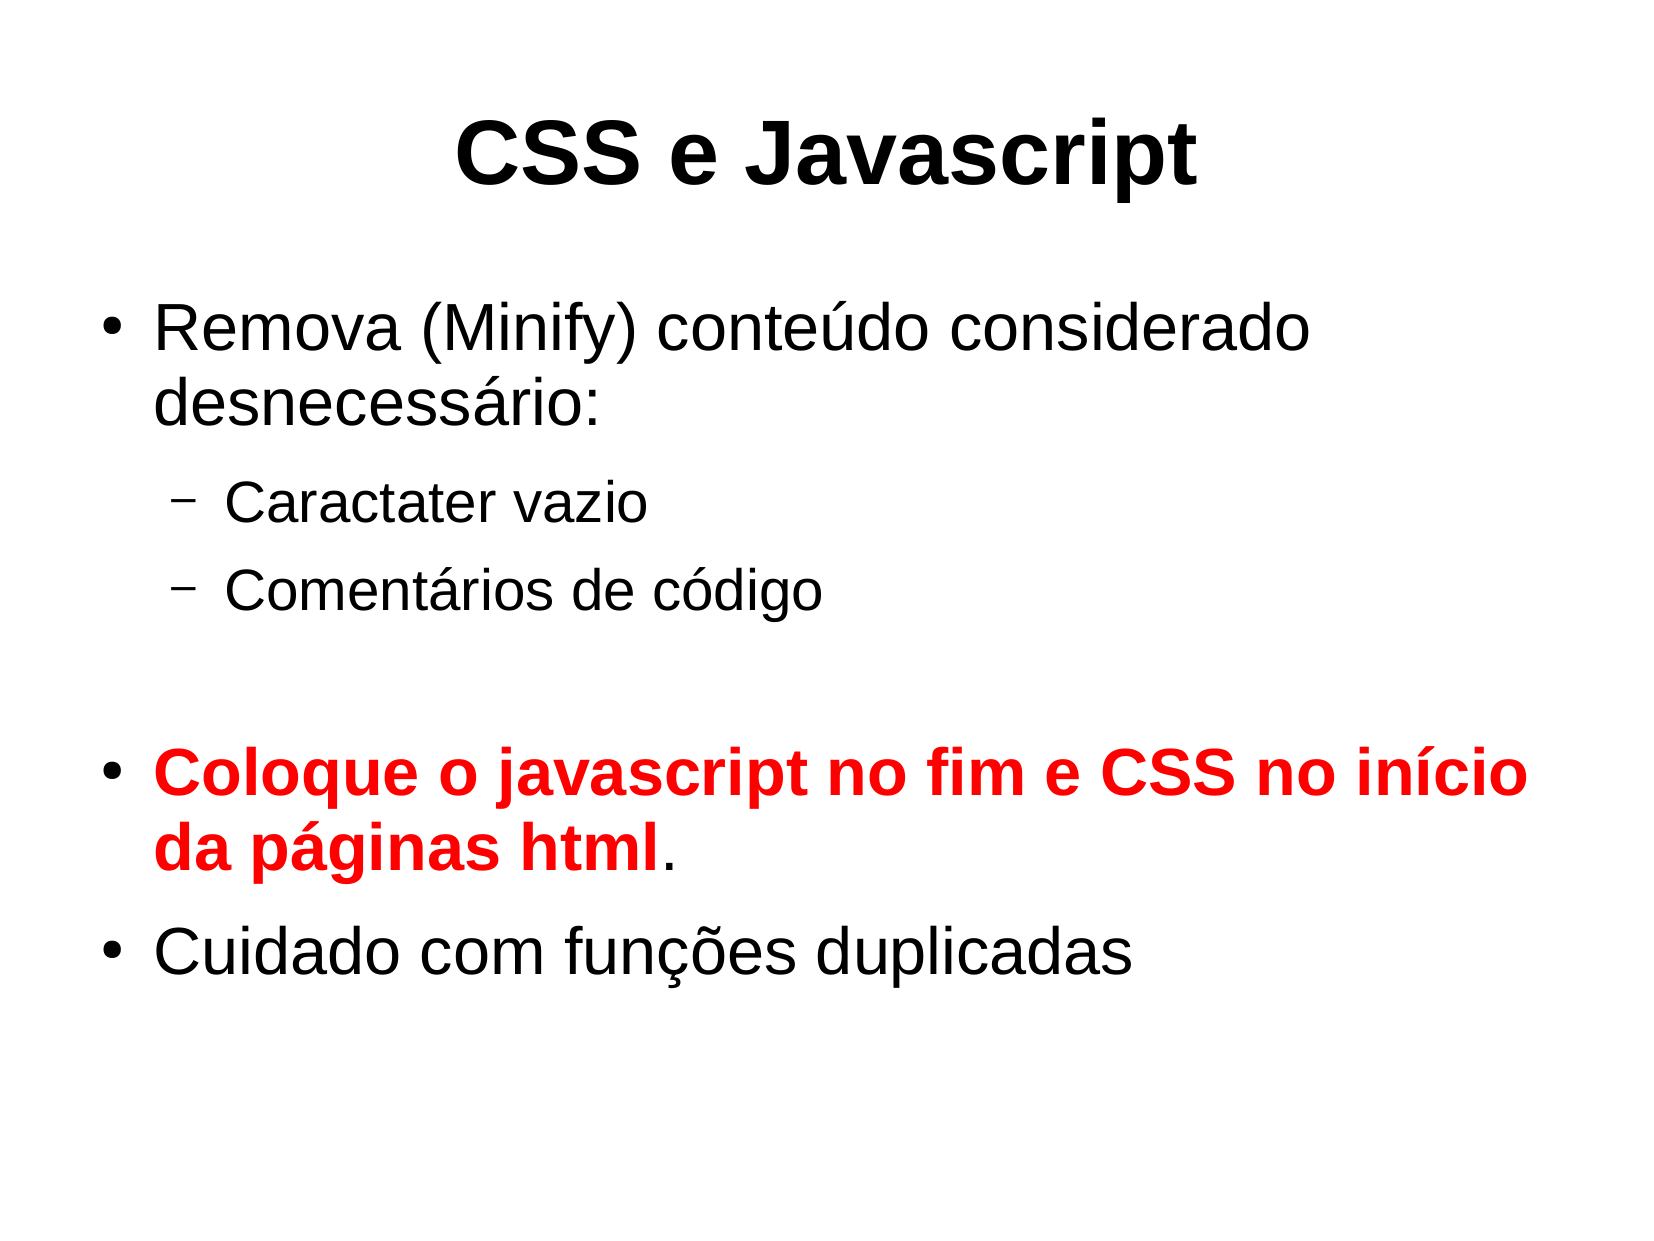

# CSS e Javascript
Remova (Minify) conteúdo considerado desnecessário:
Caractater vazio
Comentários de código
Coloque o javascript no fim e CSS no início da páginas html.
Cuidado com funções duplicadas